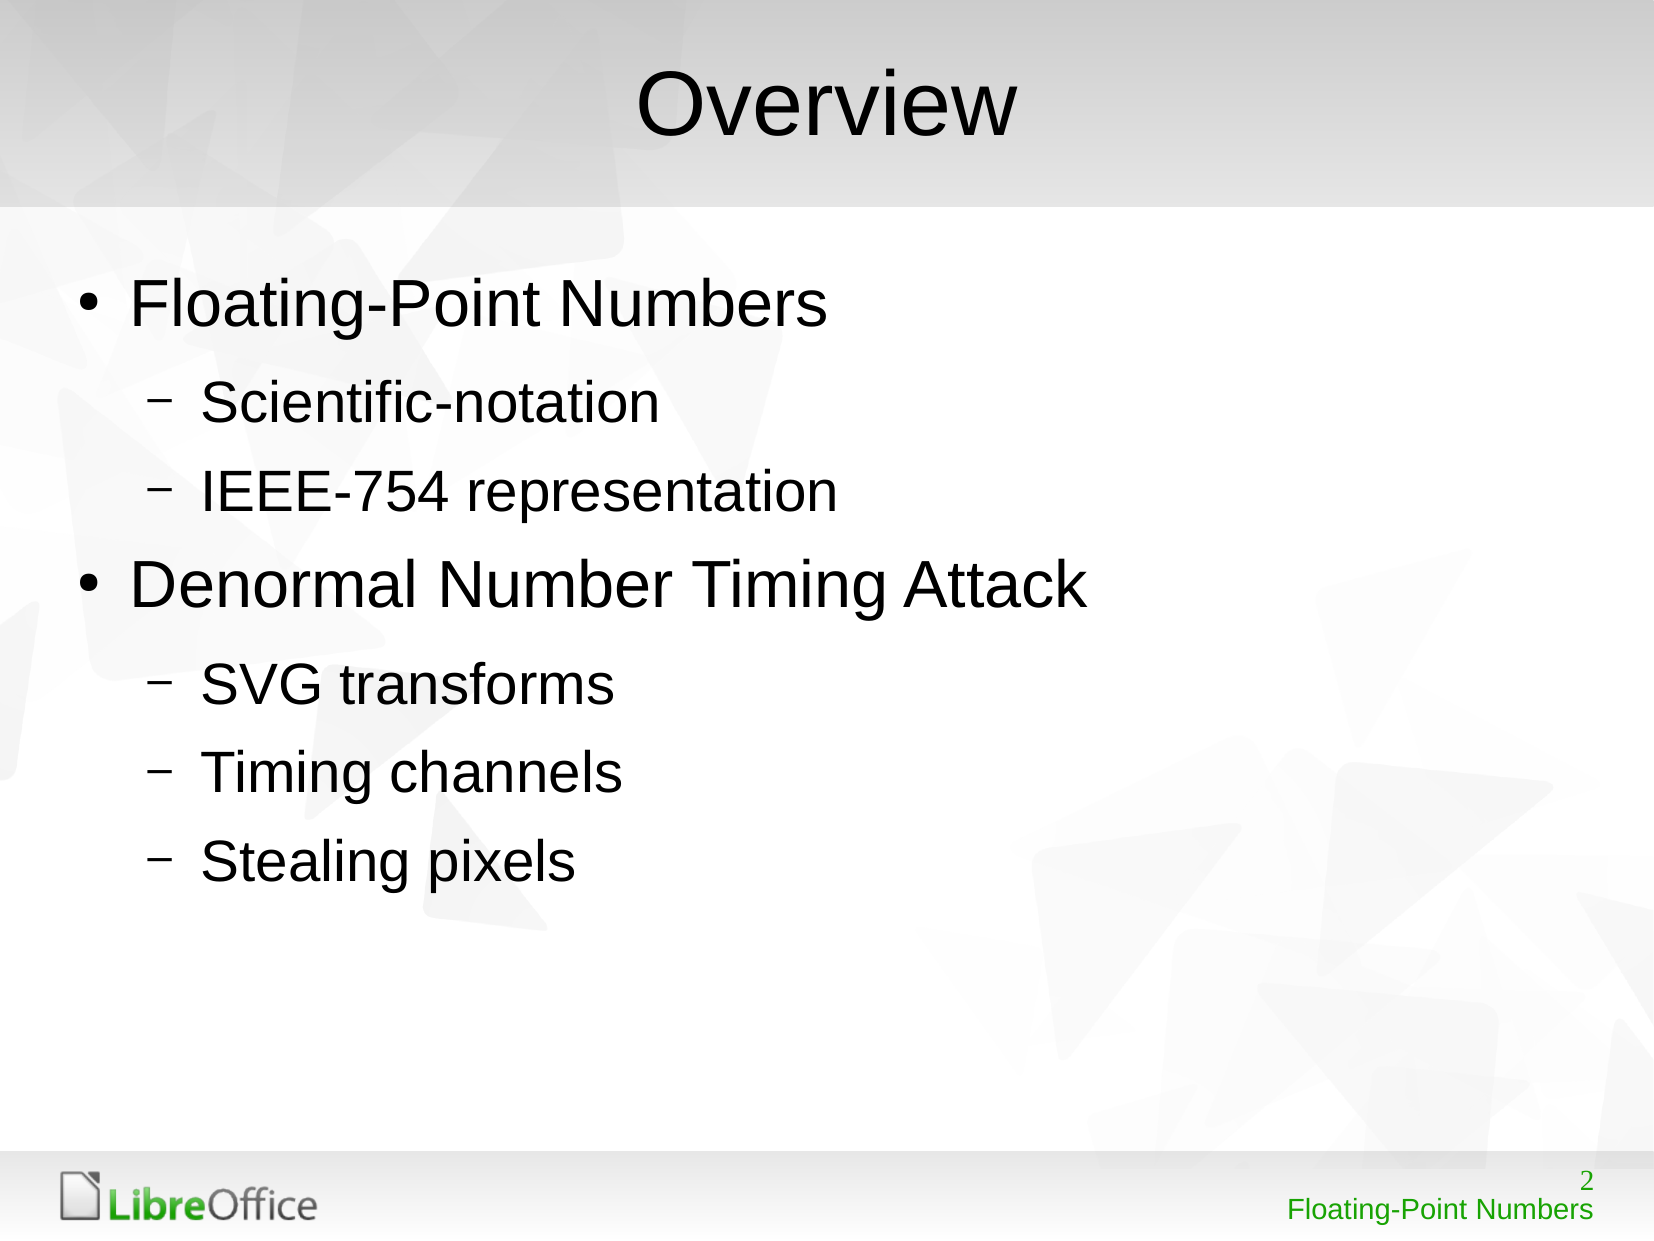

# Overview
Floating-Point Numbers
Scientific-notation
IEEE-754 representation
Denormal Number Timing Attack
SVG transforms
Timing channels
Stealing pixels
2
Floating-Point Numbers